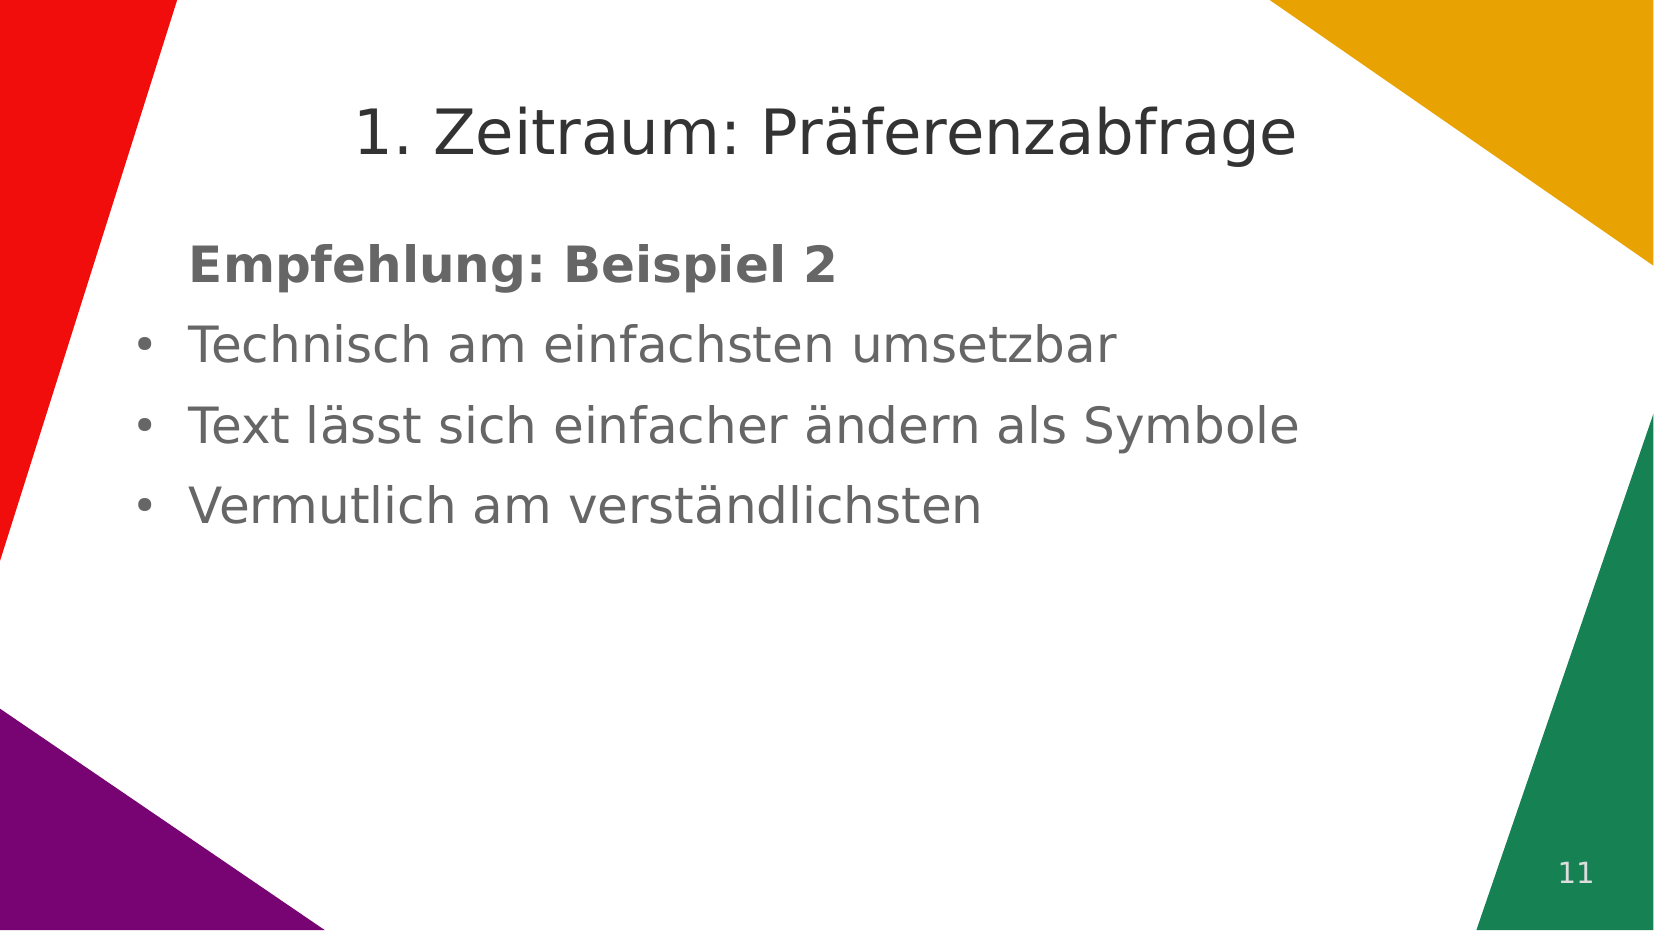

# 1. Zeitraum: Präferenzabfrage
Empfehlung: Beispiel 2
Technisch am einfachsten umsetzbar
Text lässt sich einfacher ändern als Symbole
Vermutlich am verständlichsten
11